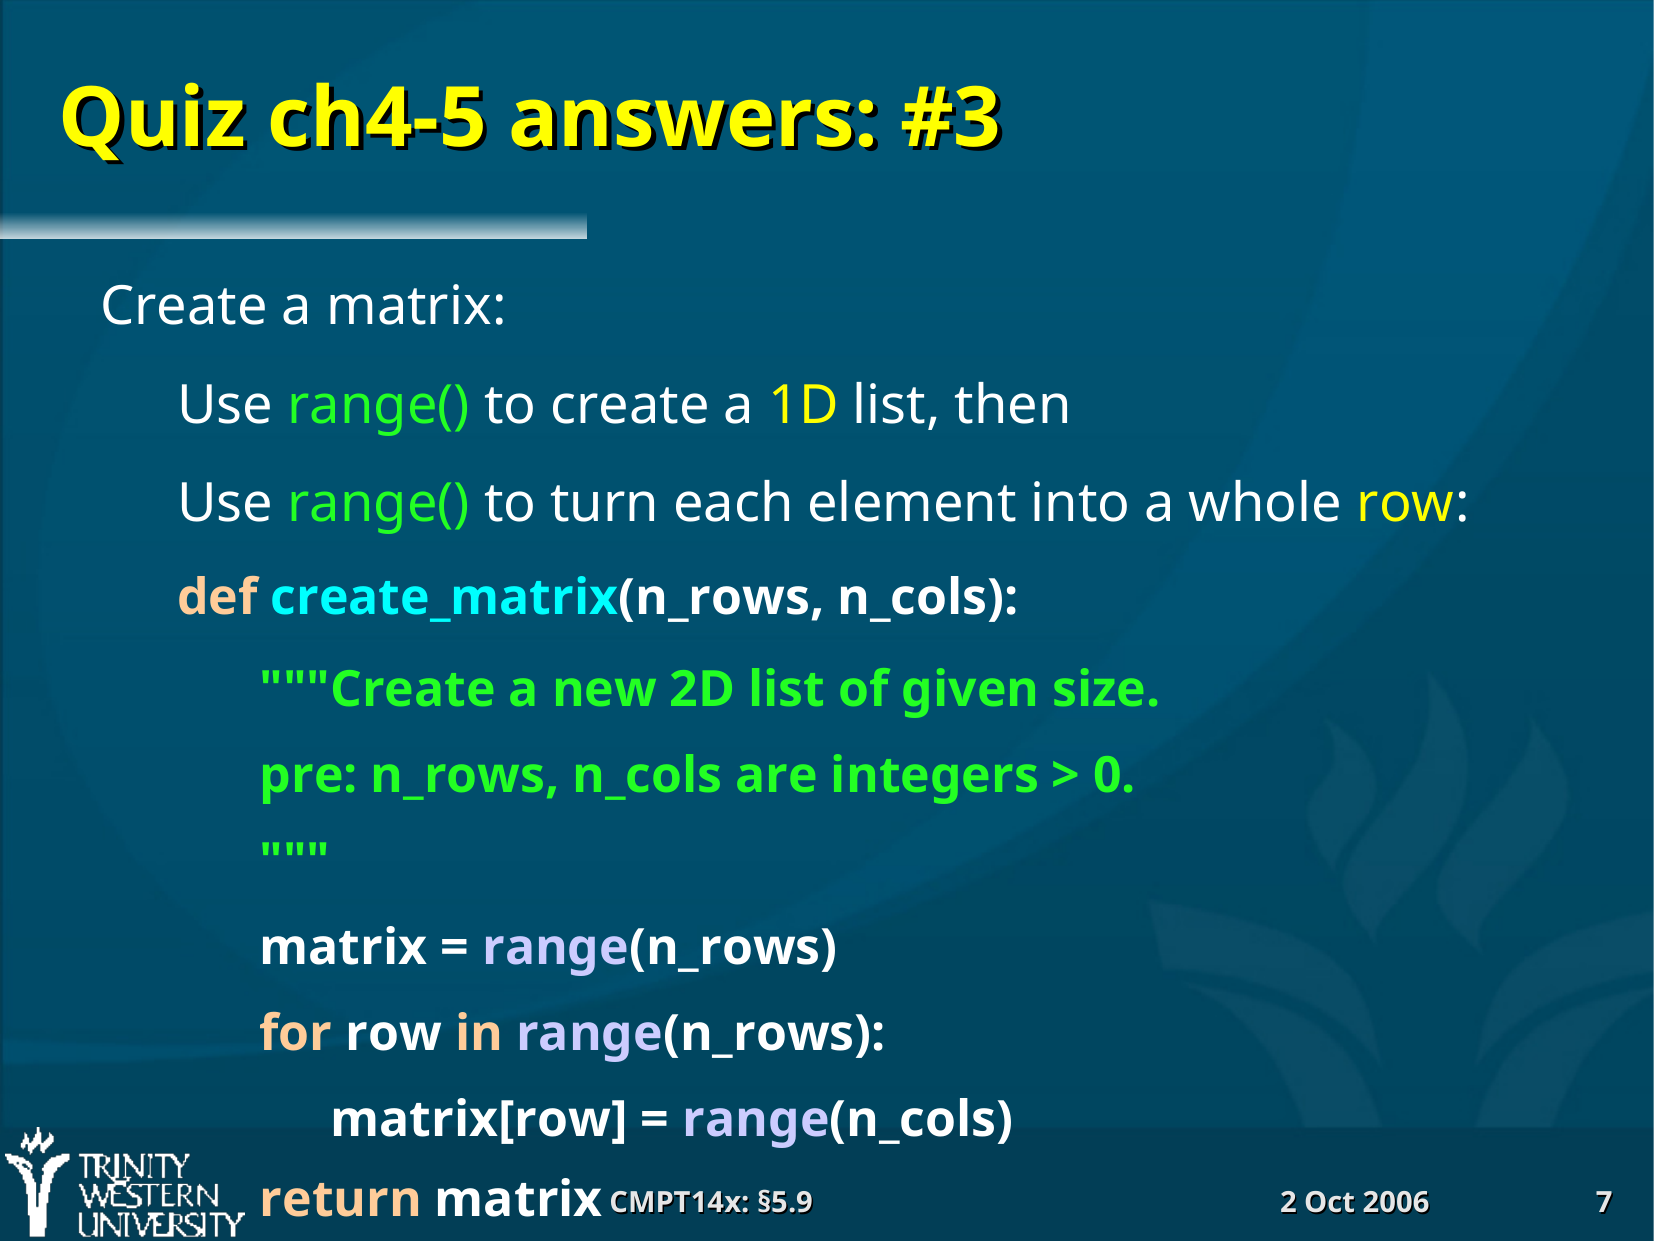

# Quiz ch4-5 answers: #3
Create a matrix:
Use range() to create a 1D list, then
Use range() to turn each element into a whole row:
def create_matrix(n_rows, n_cols):
"""Create a new 2D list of given size.
pre: n_rows, n_cols are integers > 0.
"""
matrix = range(n_rows)
for row in range(n_rows):
matrix[row] = range(n_cols)
return matrix
CMPT14x: §5.9
2 Oct 2006
7